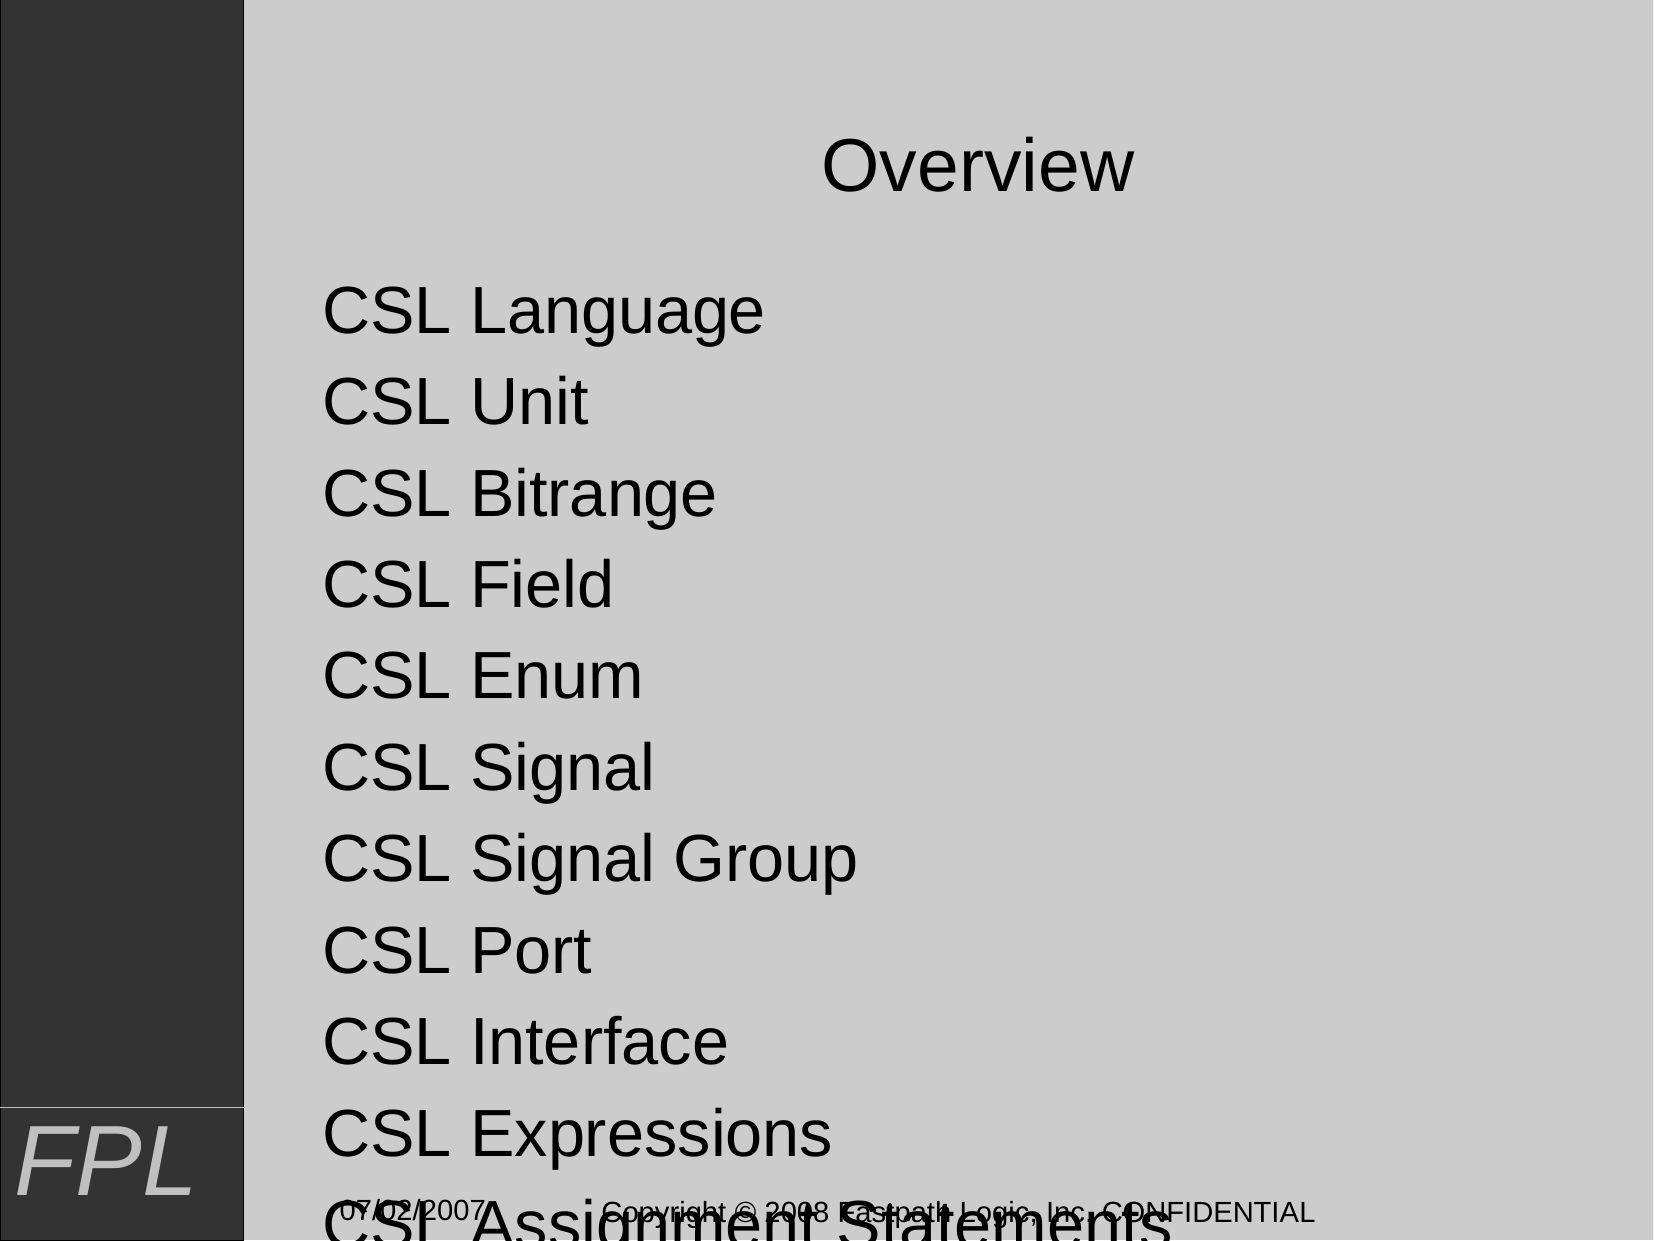

# Overview
CSL Language
CSL Unit
CSL Bitrange
CSL Field
CSL Enum
CSL Signal
CSL Signal Group
CSL Port
CSL Interface
CSL Expressions
CSL Assignment Statements
07/02/2007
© 2007 FASTPATH LOGIC INC.